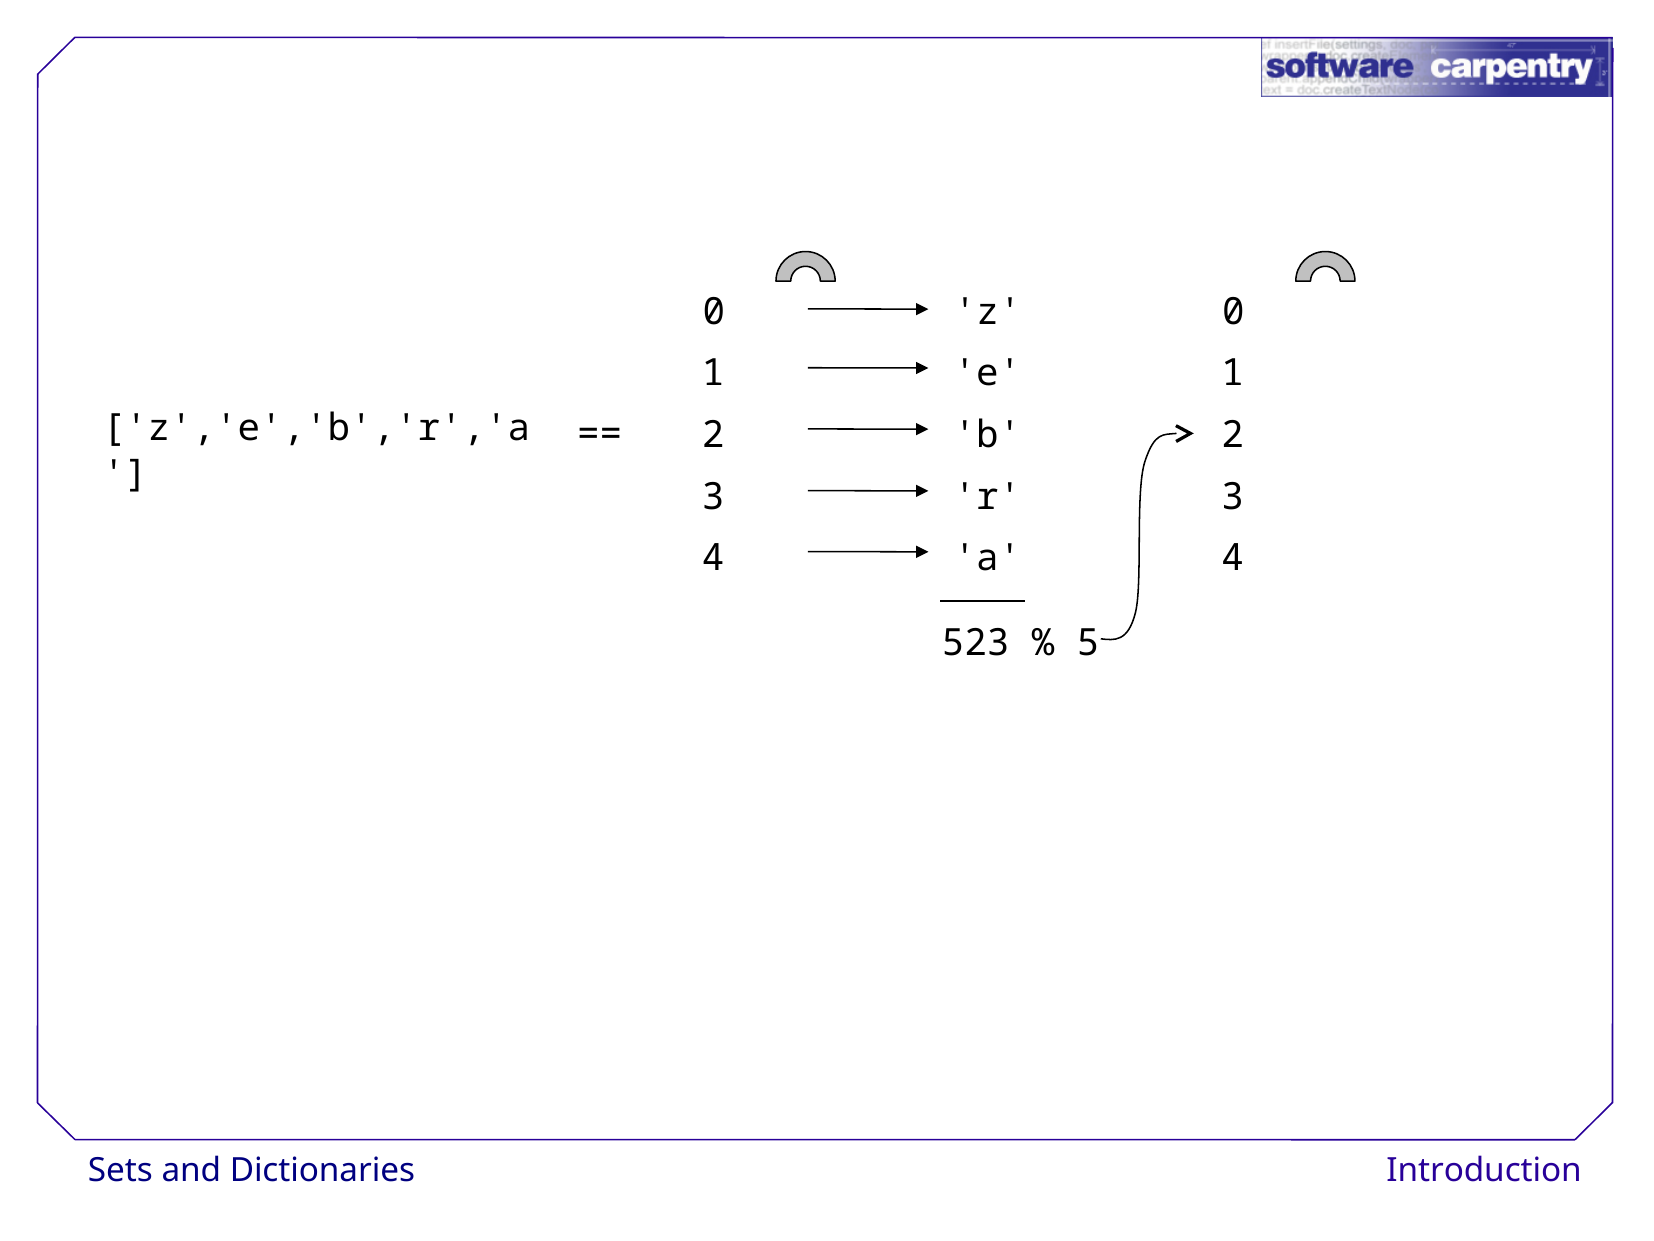

0
'z'
0
| |
| --- |
| |
| |
| |
| |
| |
| --- |
| |
| |
| |
| |
1
'e'
1
['z','e','b','r','a']
==
'b'
2
2
3
'r'
3
'a'
4
4
523 % 5